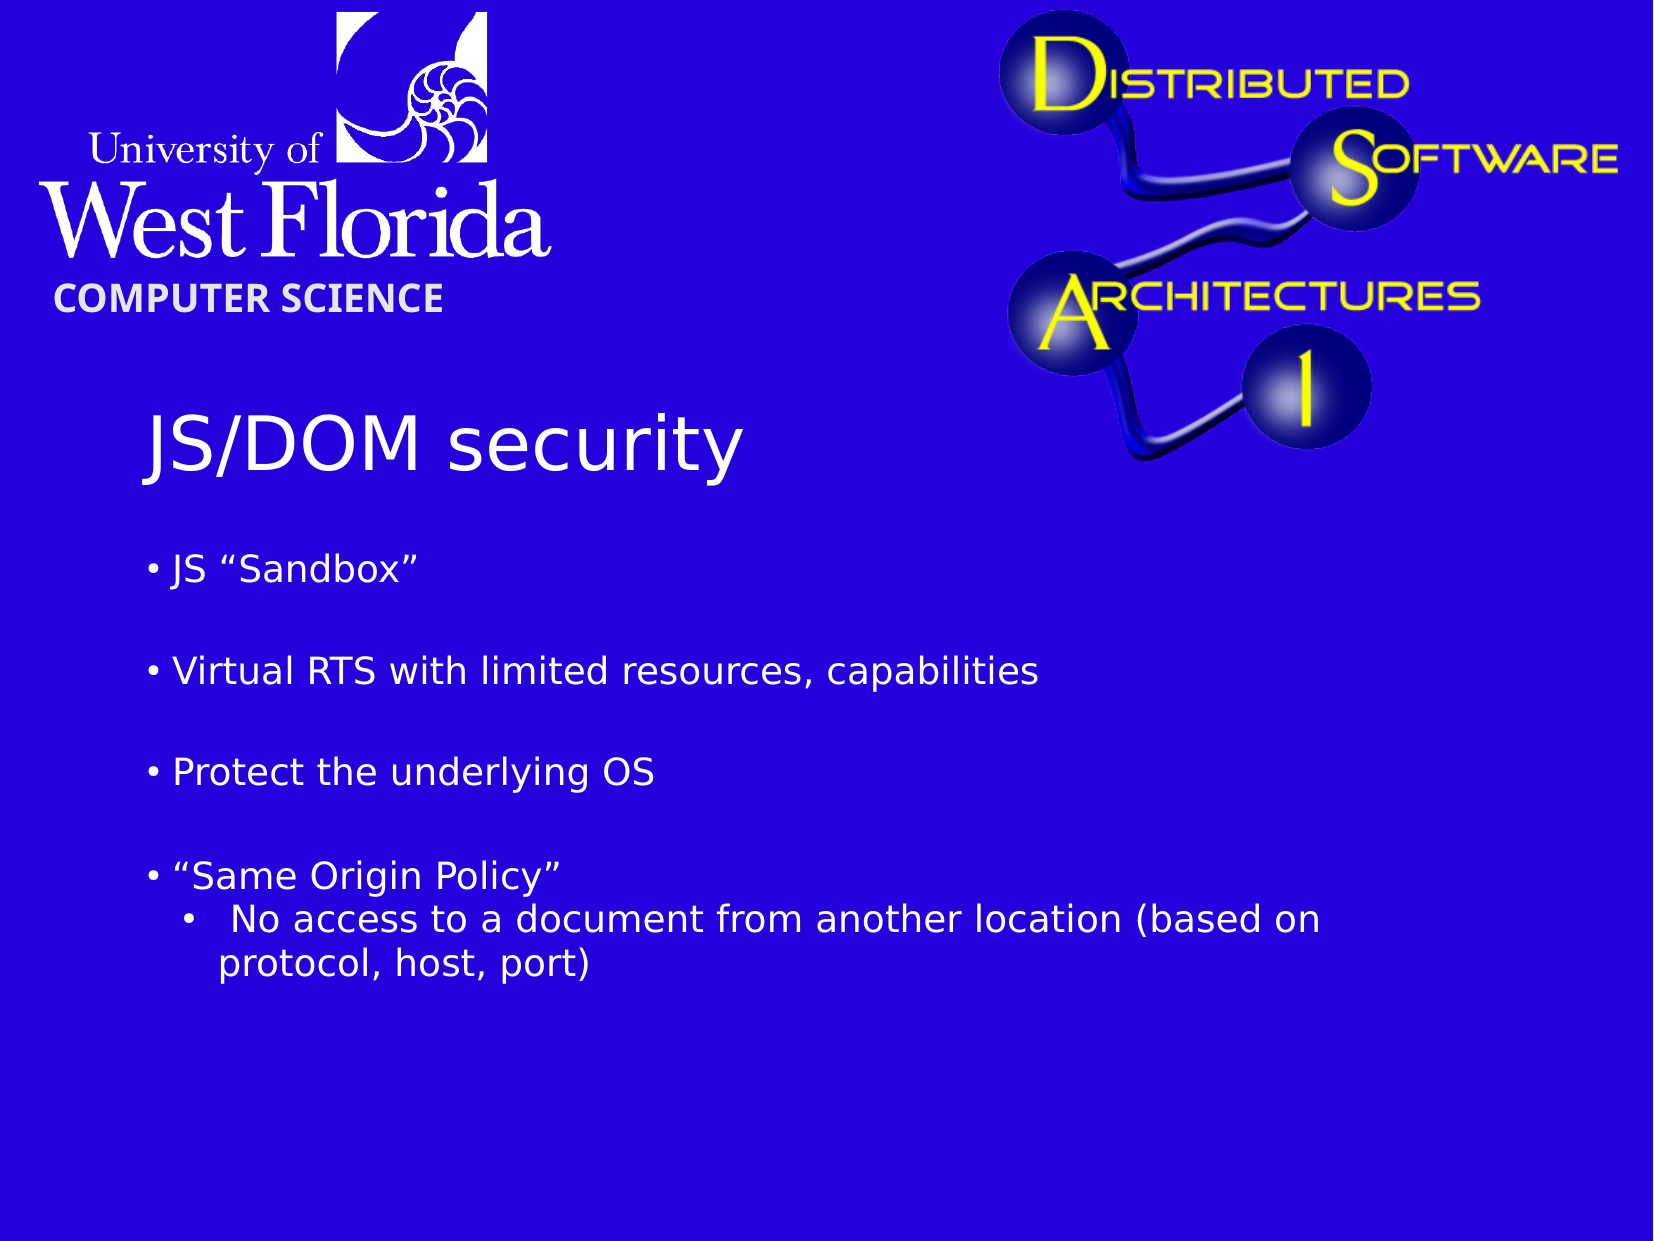

COMPUTER SCIENCE
JS/DOM security
 JS “Sandbox”
 Virtual RTS with limited resources, capabilities
 Protect the underlying OS
 “Same Origin Policy”
 No access to a document from another location (based on protocol, host, port)